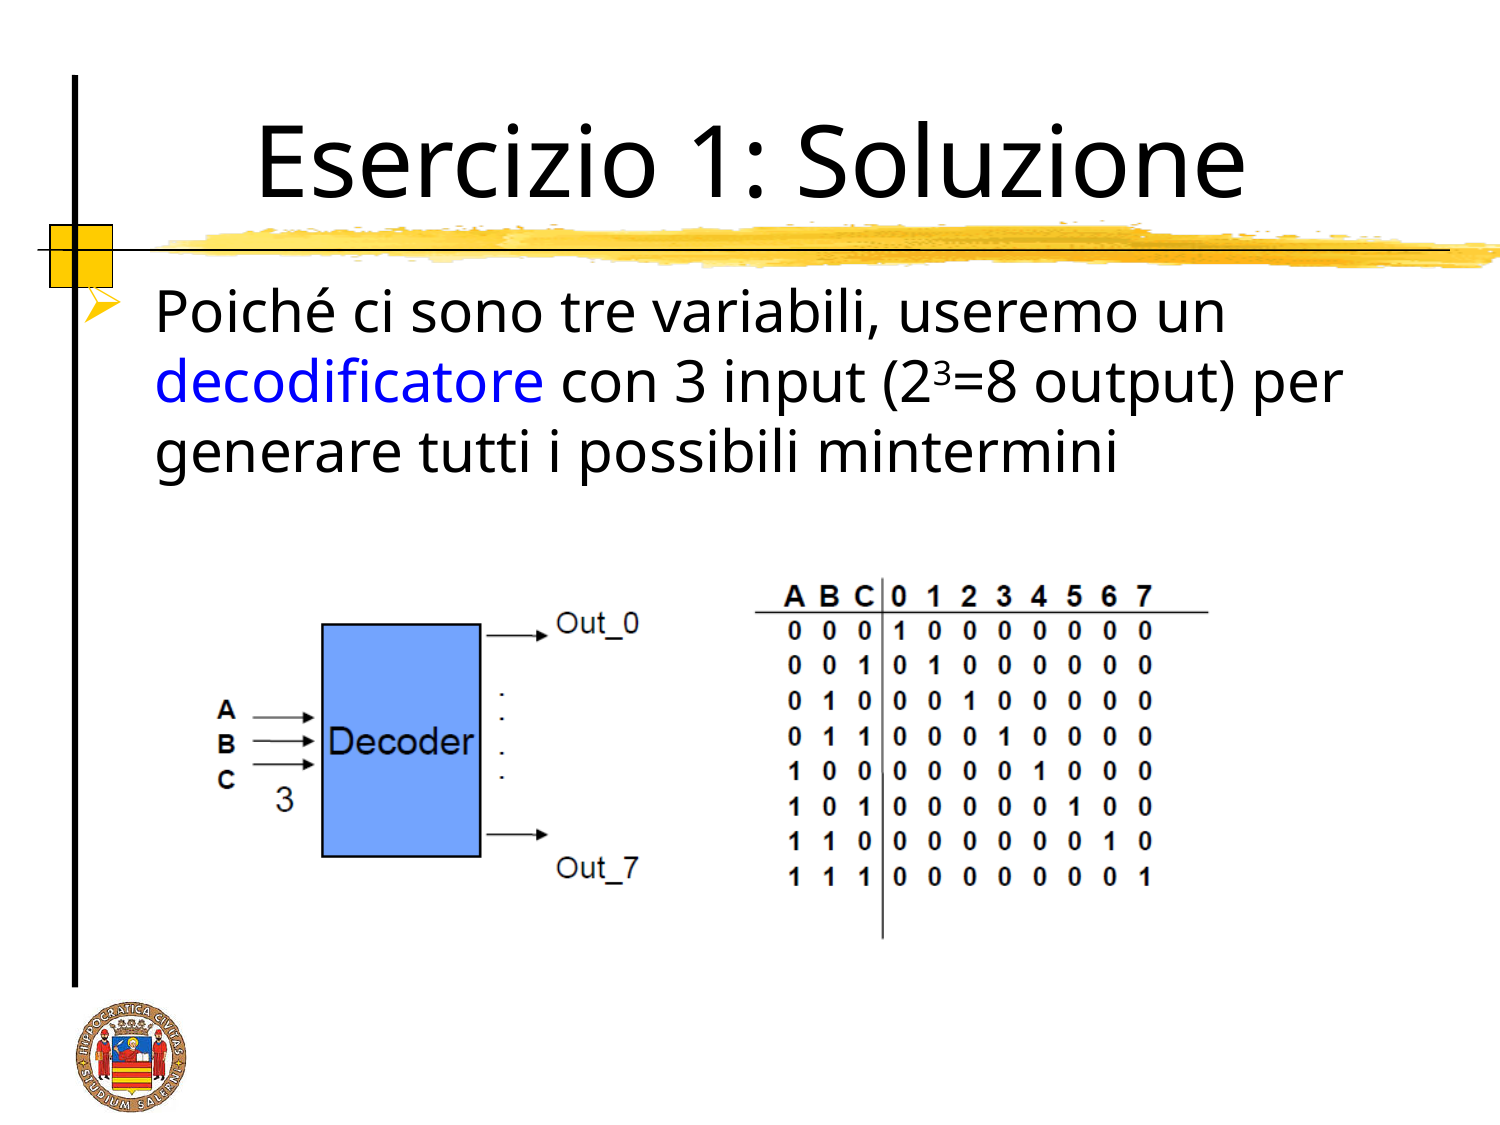

# Esercizio 1: Soluzione
Poiché ci sono tre variabili, useremo un decodificatore con 3 input (23=8 output) per generare tutti i possibili mintermini